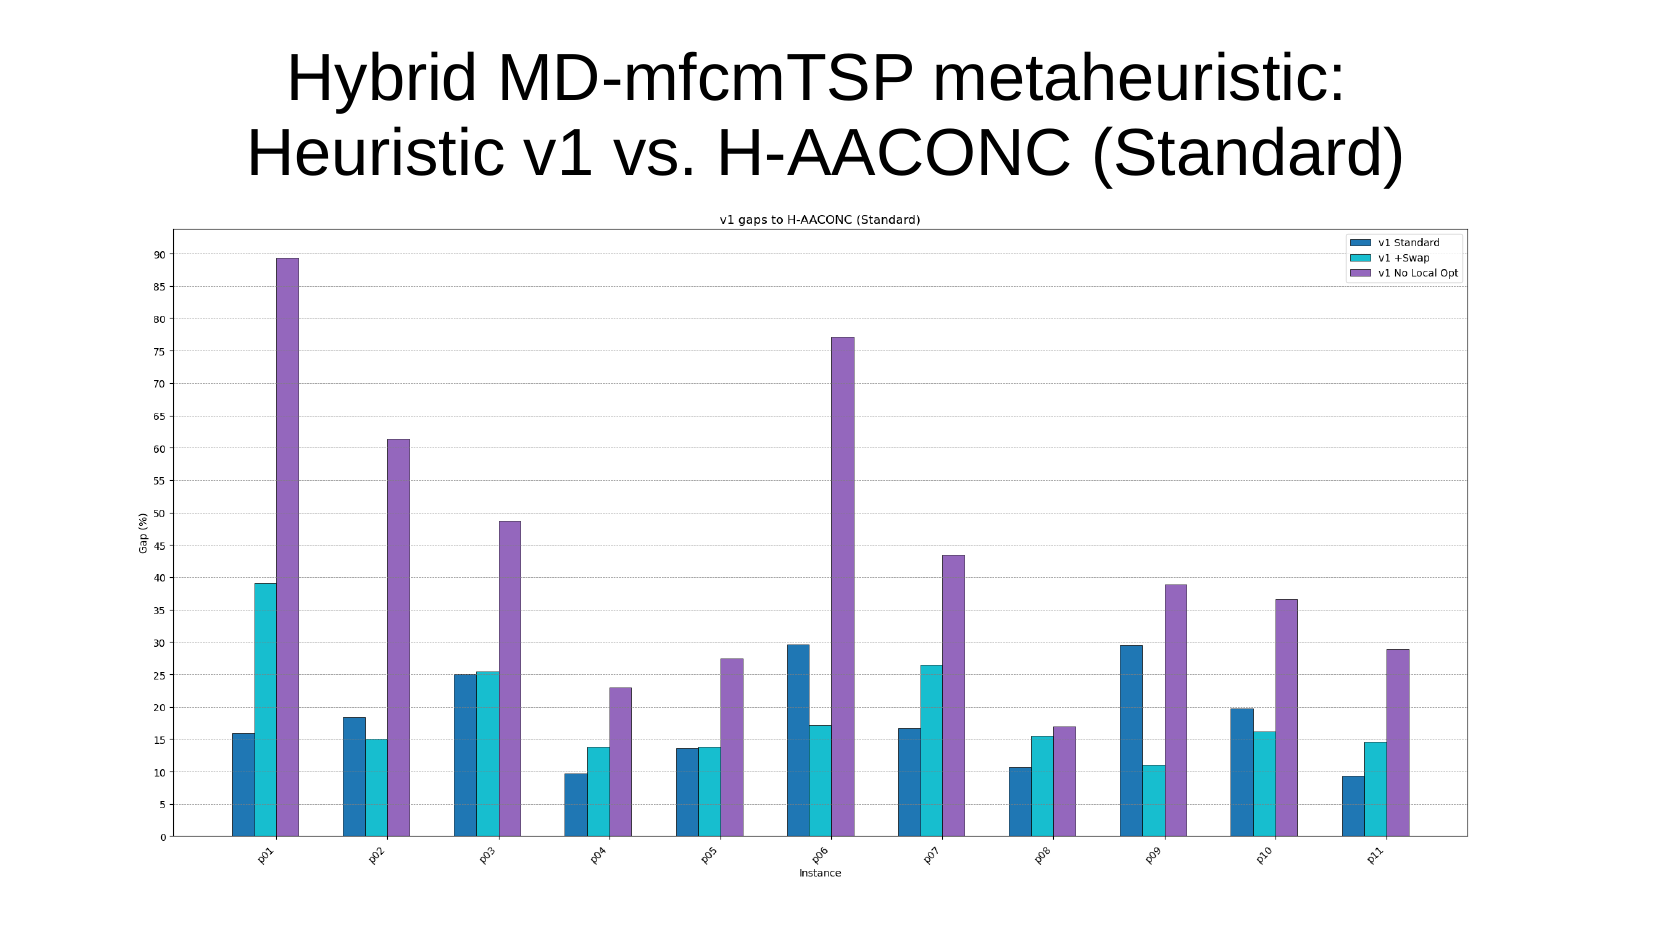

# Hybrid MD-mfcmTSP metaheuristic: Heuristic v1 vs. H-AACONC (Standard)